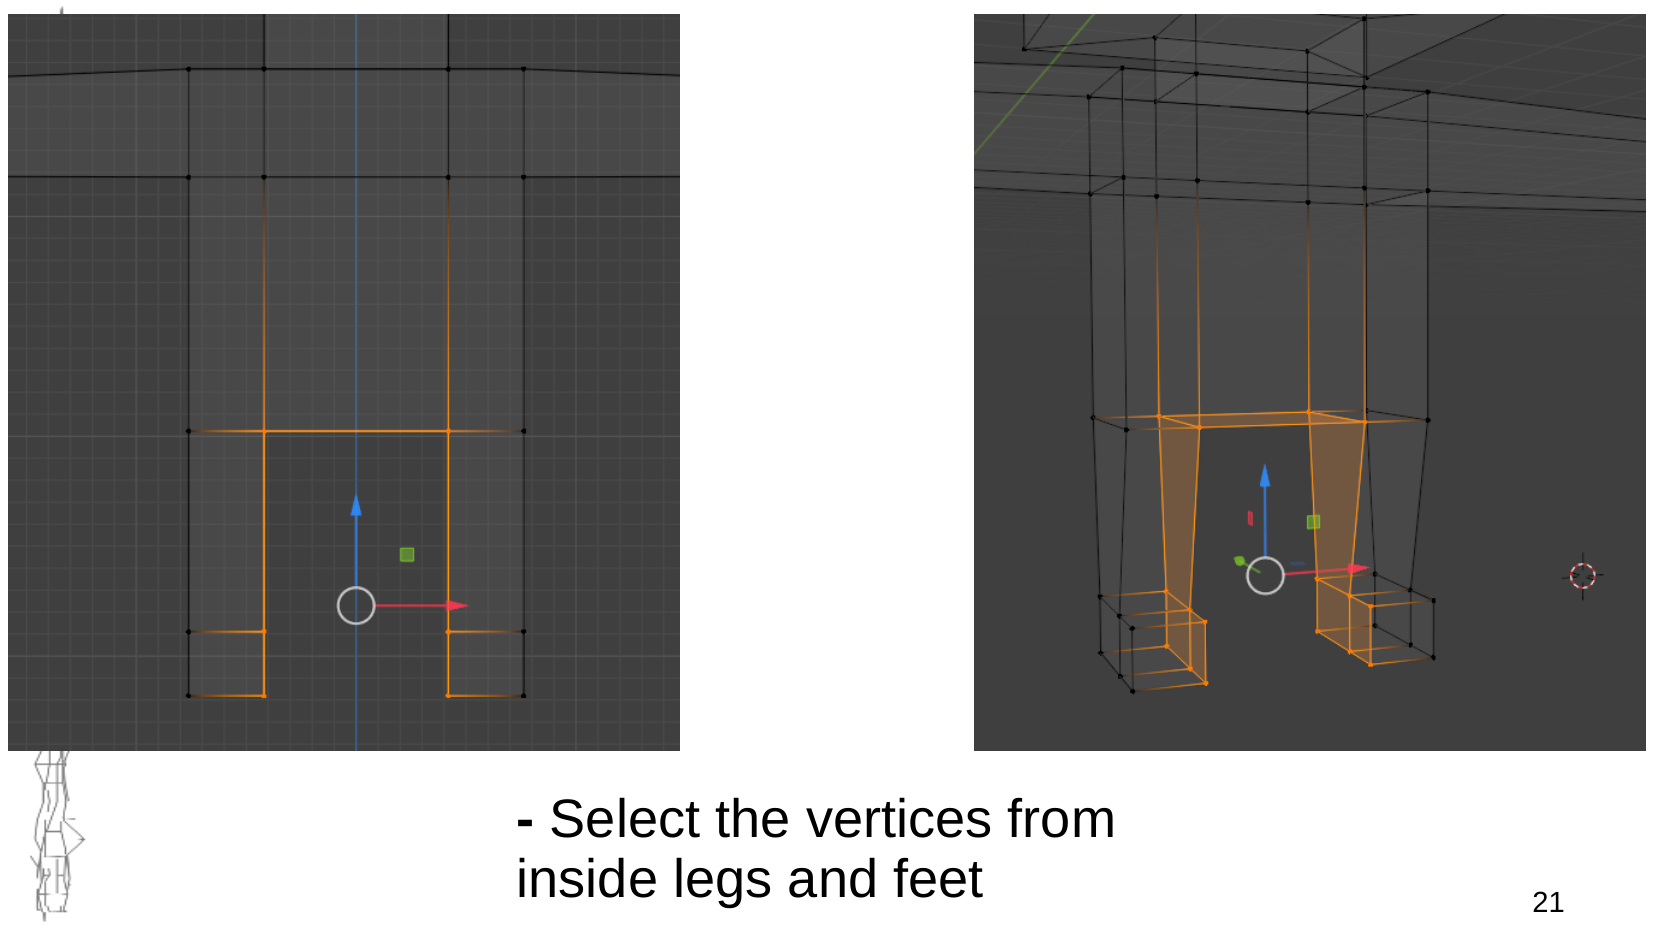

- Select the vertices from inside legs and feet
21